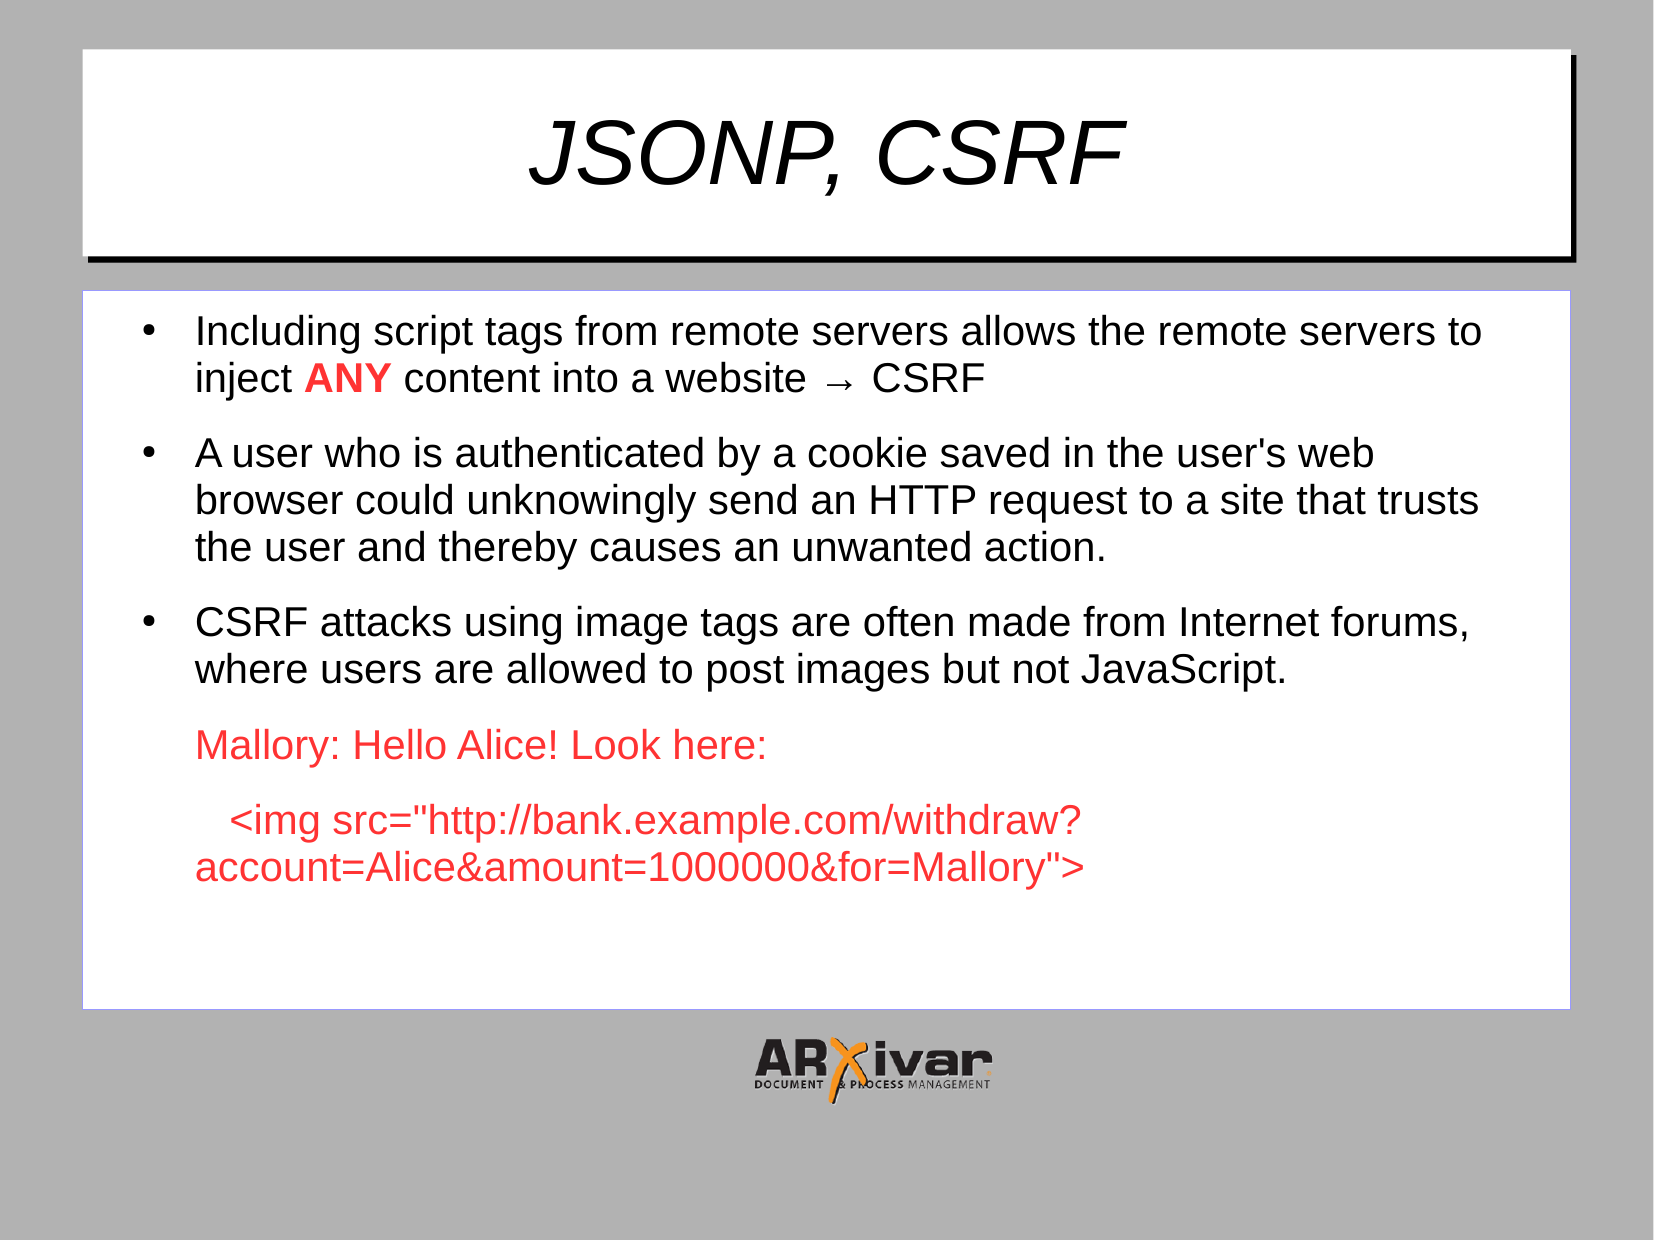

# JSONP, CSRF
Including script tags from remote servers allows the remote servers to inject ANY content into a website → CSRF
A user who is authenticated by a cookie saved in the user's web browser could unknowingly send an HTTP request to a site that trusts the user and thereby causes an unwanted action.
CSRF attacks using image tags are often made from Internet forums, where users are allowed to post images but not JavaScript.
Mallory: Hello Alice! Look here:
 <img src="http://bank.example.com/withdraw?account=Alice&amount=1000000&for=Mallory">